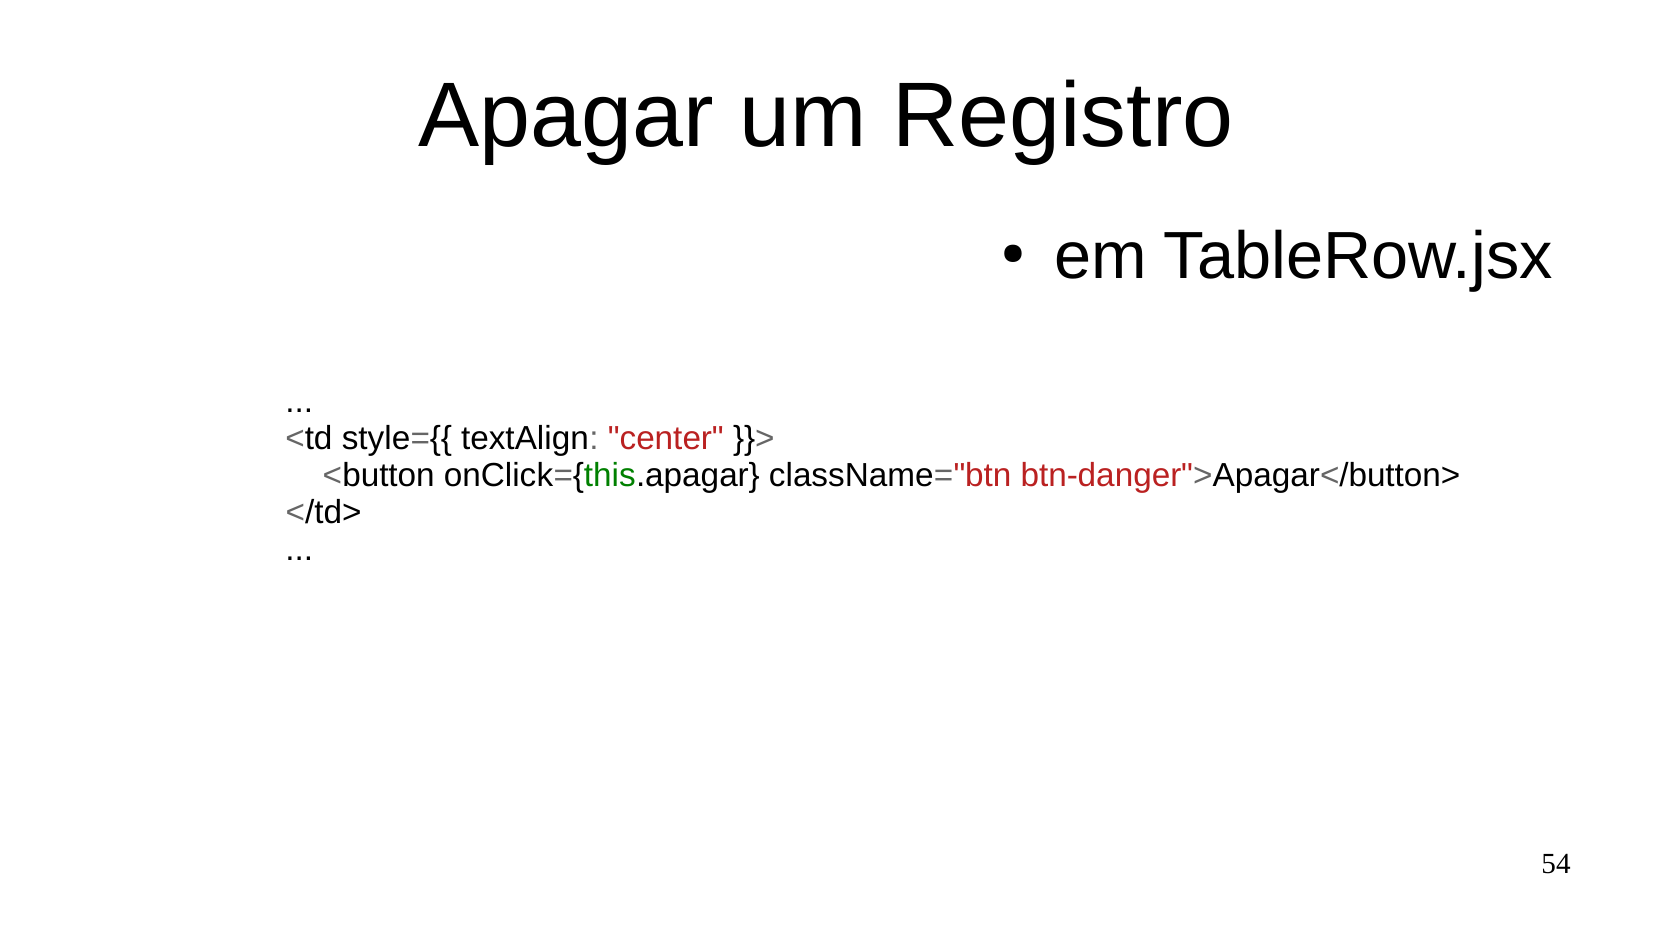

# Apagar um Registro
em TableRow.jsx
		...
		<td style={{ textAlign: "center" }}>
 <button onClick={this.apagar} className="btn btn-danger">Apagar</button>
 </td>
		...
54